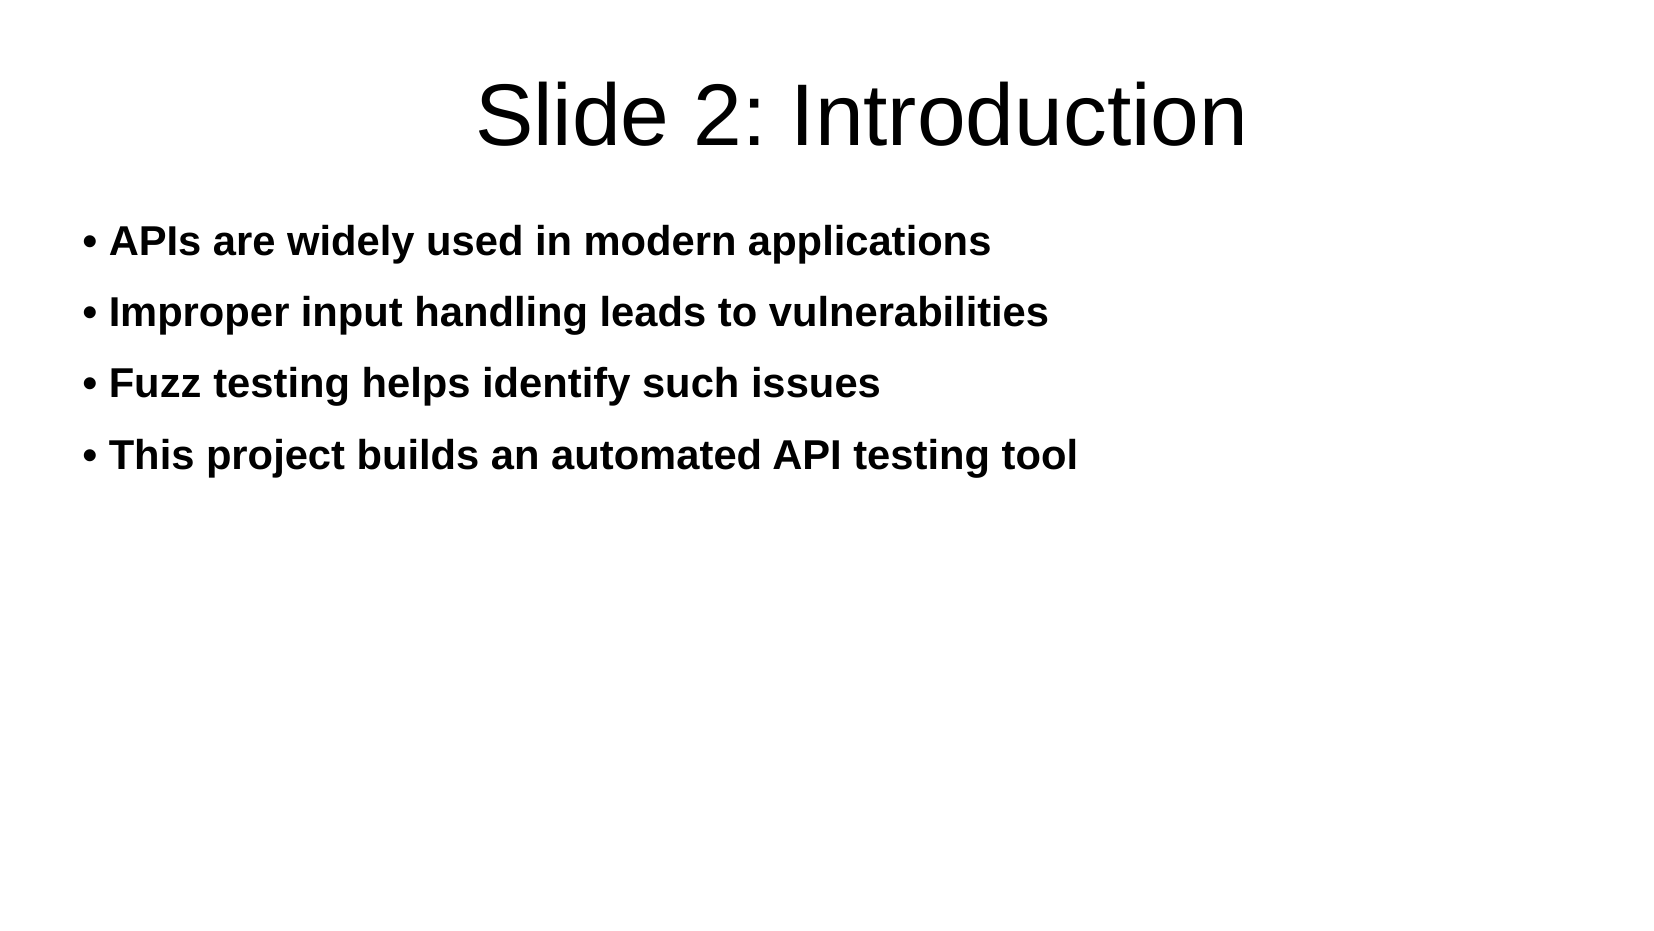

# Slide 2: Introduction
• APIs are widely used in modern applications
• Improper input handling leads to vulnerabilities
• Fuzz testing helps identify such issues
• This project builds an automated API testing tool